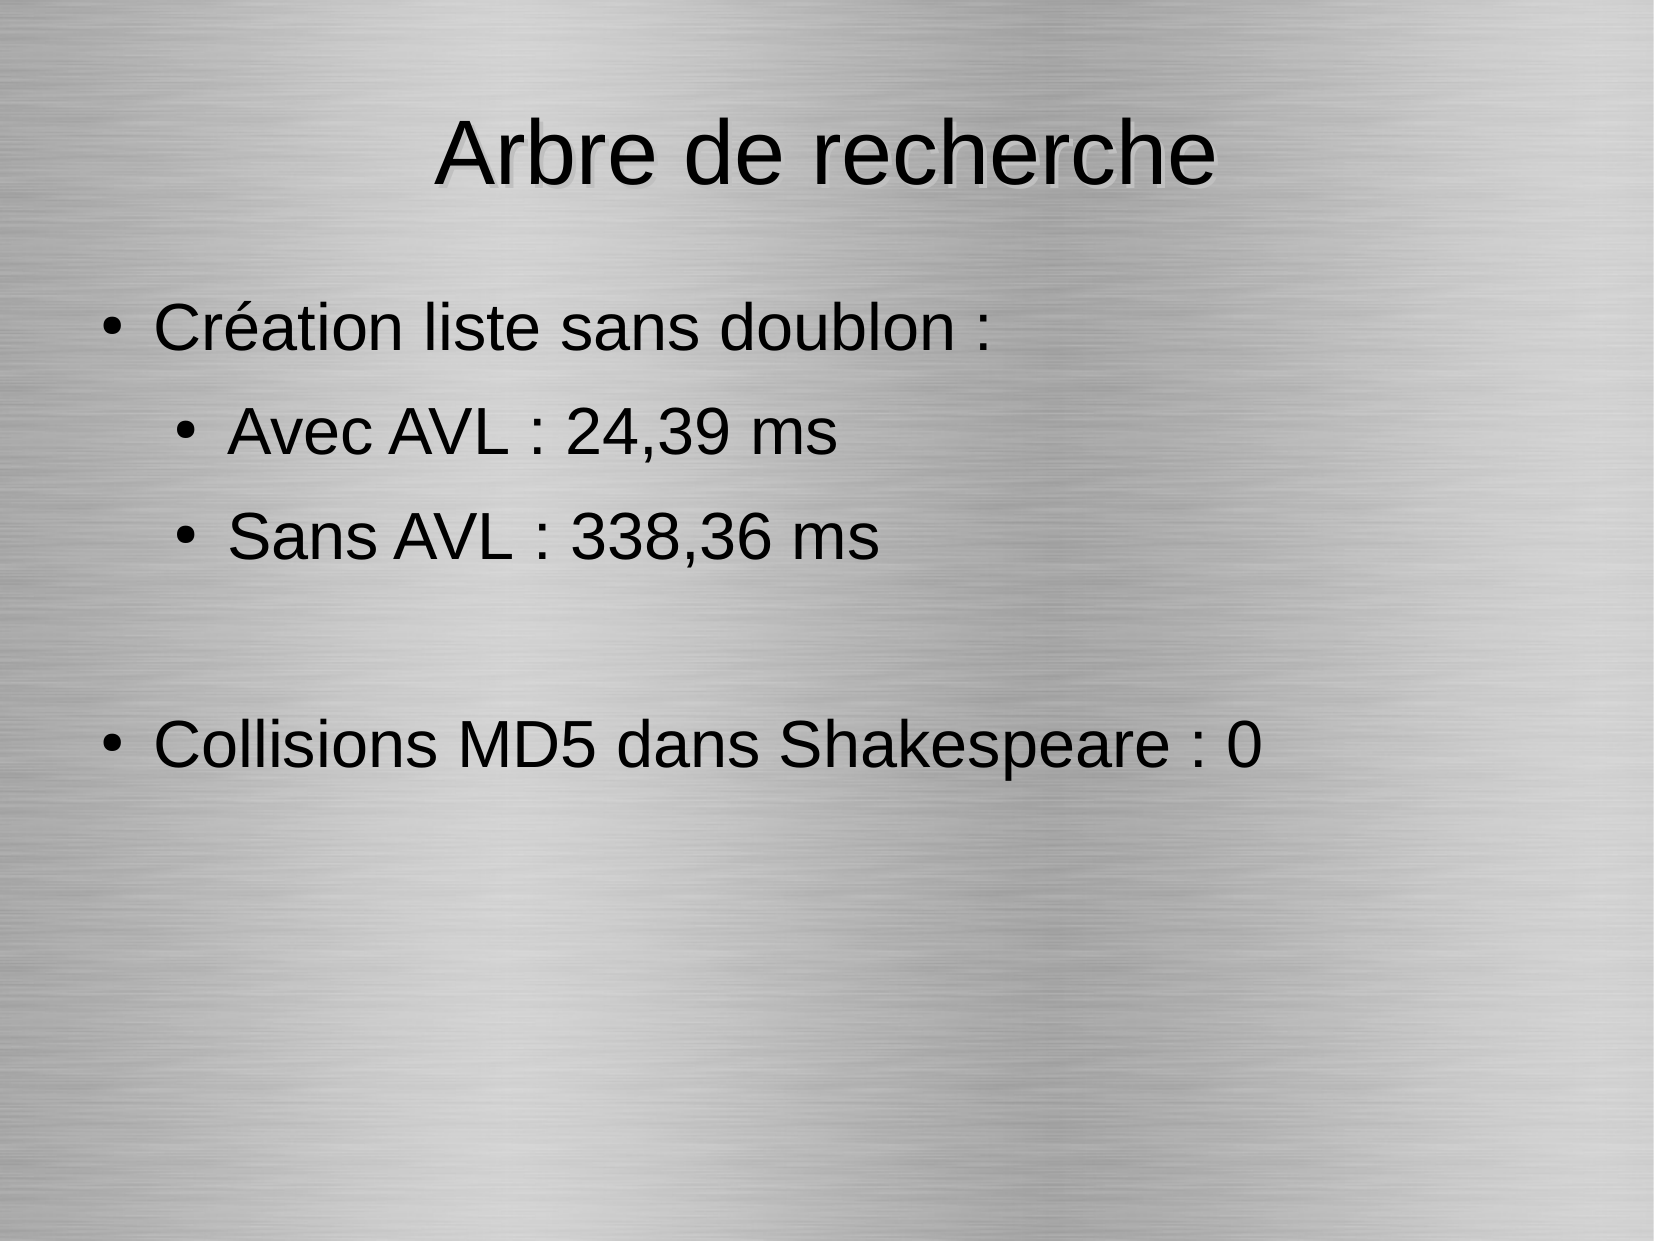

# Arbre de recherche
Création liste sans doublon :
Avec AVL : 24,39 ms
Sans AVL : 338,36 ms
Collisions MD5 dans Shakespeare : 0